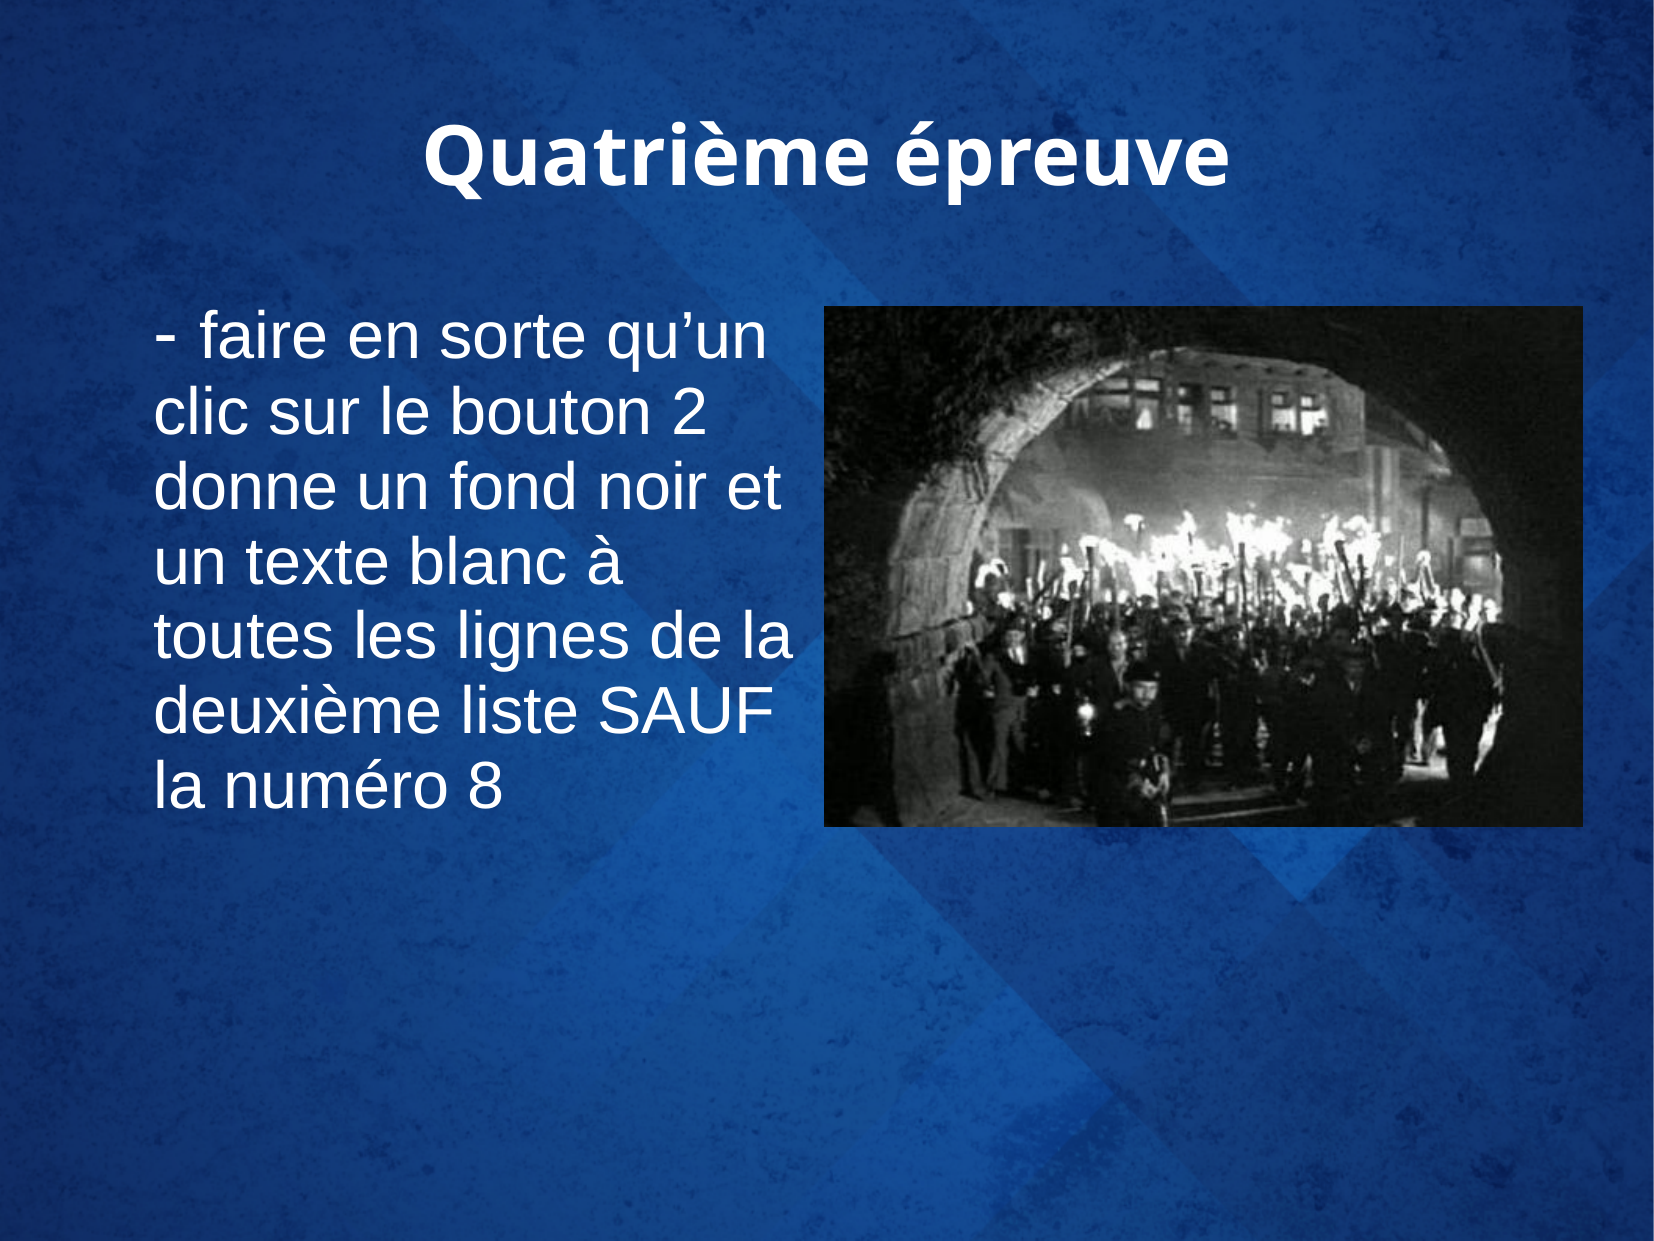

Quatrième épreuve
# - faire en sorte qu’un clic sur le bouton 2 donne un fond noir et un texte blanc à toutes les lignes de la deuxième liste SAUF la numéro 8